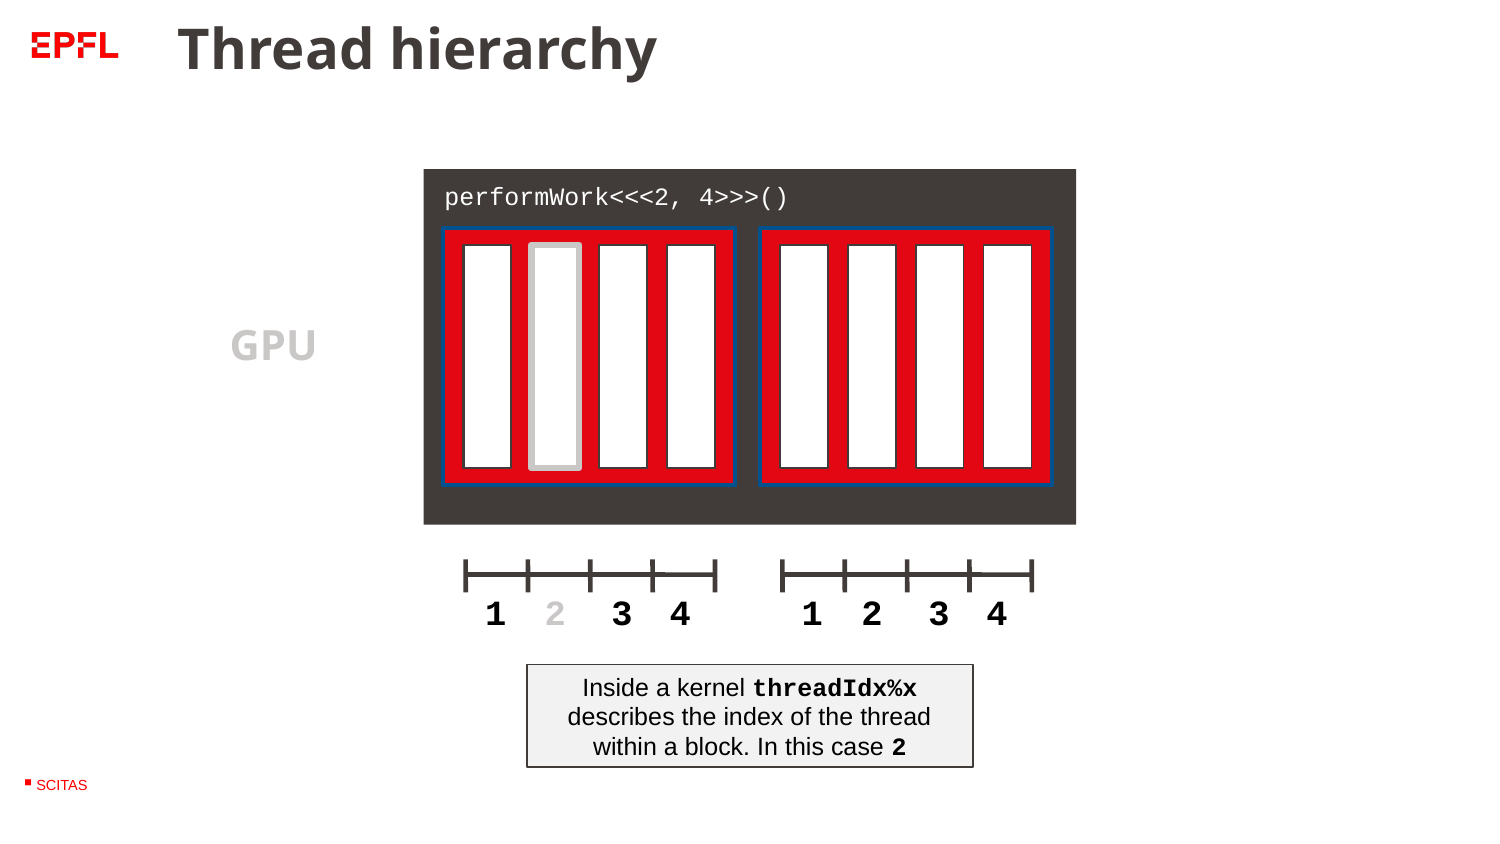

# Thread hierarchy
performWork<<<2, 4>>>()
GPU
1
2
3
4
1
2
3
4
Inside a kernel threadIdx%x describes the index of the thread within a block. In this case 2